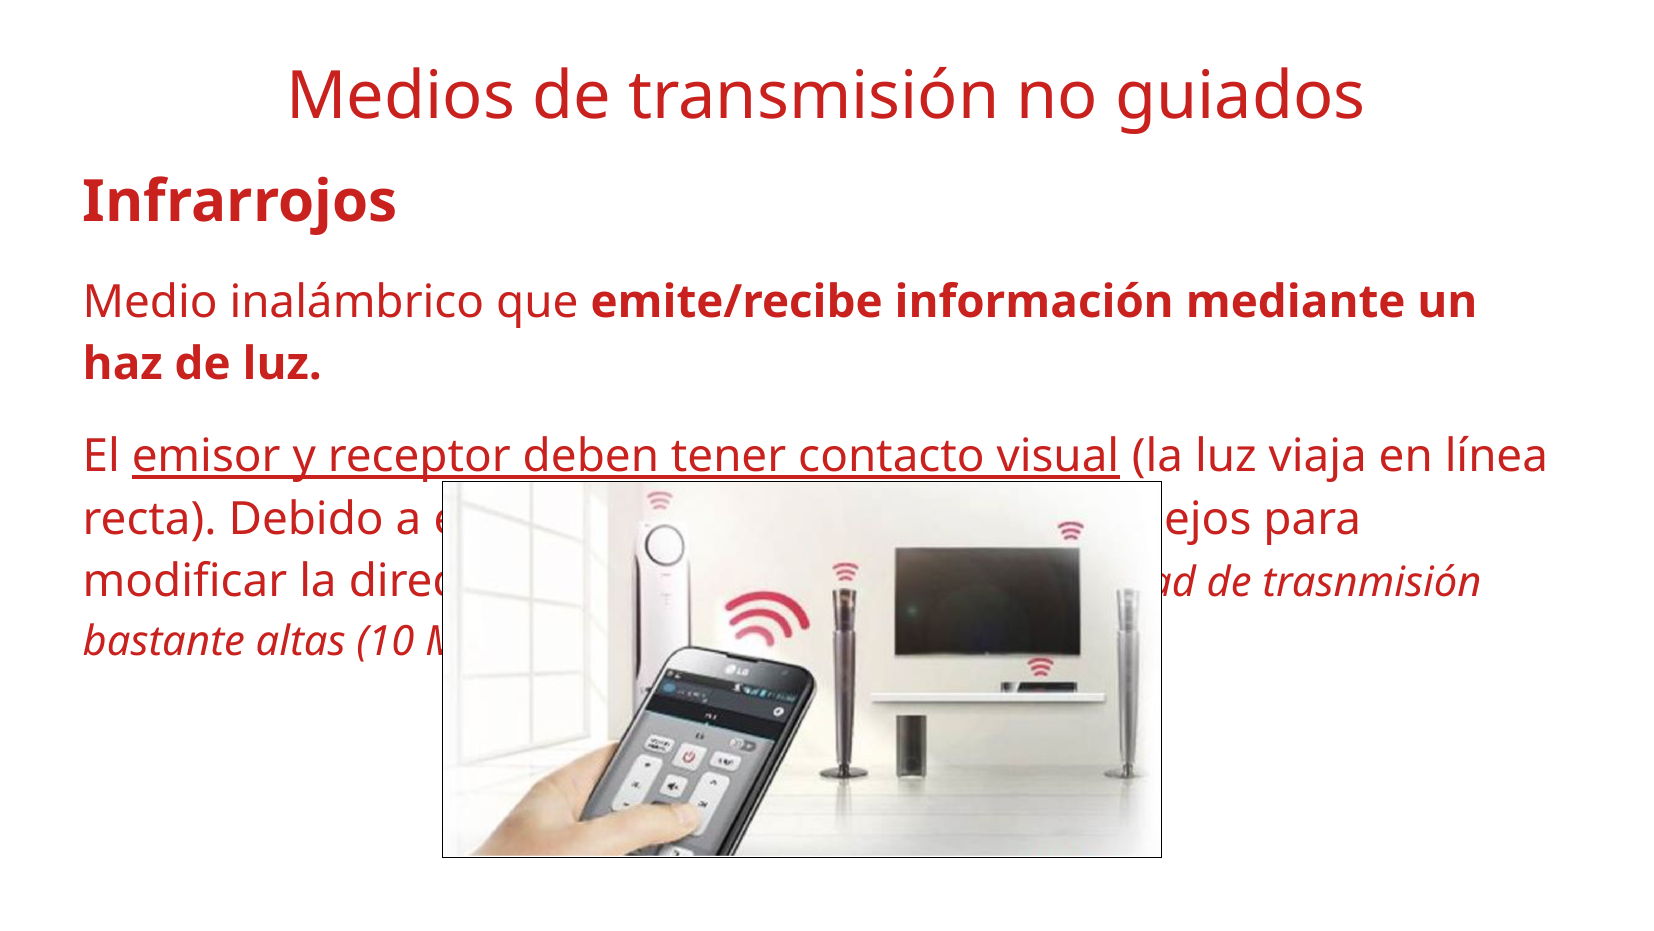

# Medios de transmisión no guiados
Infrarrojos
Medio inalámbrico que emite/recibe información mediante un haz de luz.
El emisor y receptor deben tener contacto visual (la luz viaja en línea recta). Debido a esta limitación pueden usarse espejos para modificar la dirección de la luz transmitida. Velocidad de trasnmisión bastante altas (10 Mbits/seg).